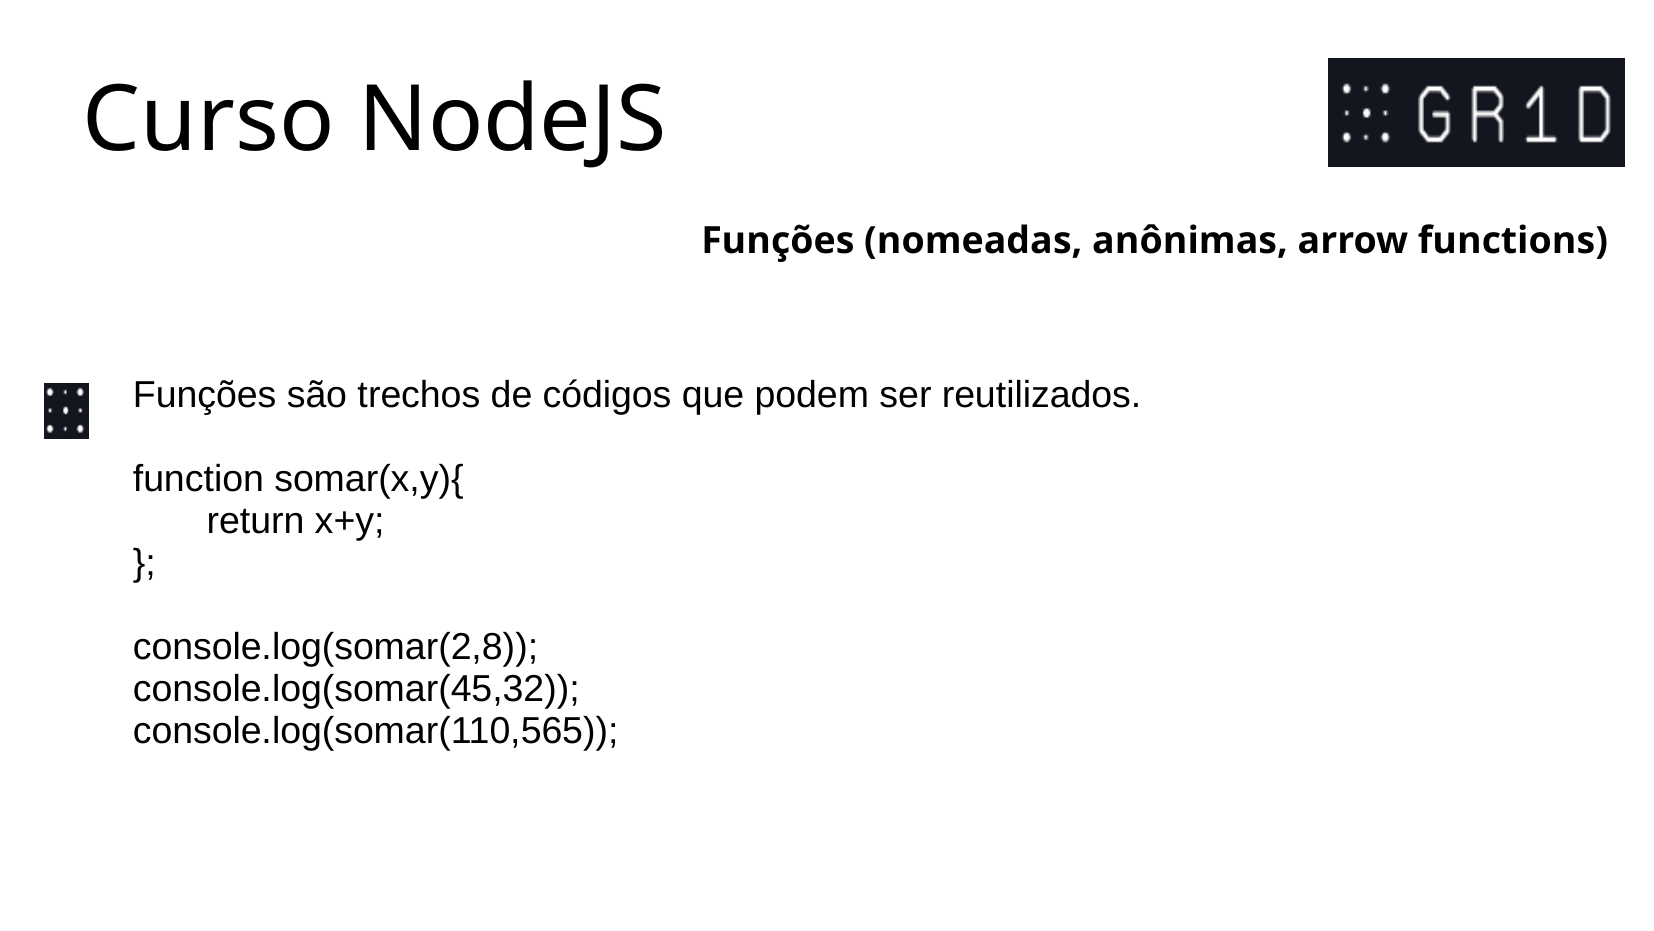

# Curso NodeJS
Funções (nomeadas, anônimas, arrow functions)
Funções são trechos de códigos que podem ser reutilizados.
function somar(x,y){
	return x+y;
};
console.log(somar(2,8));
console.log(somar(45,32));
console.log(somar(110,565));